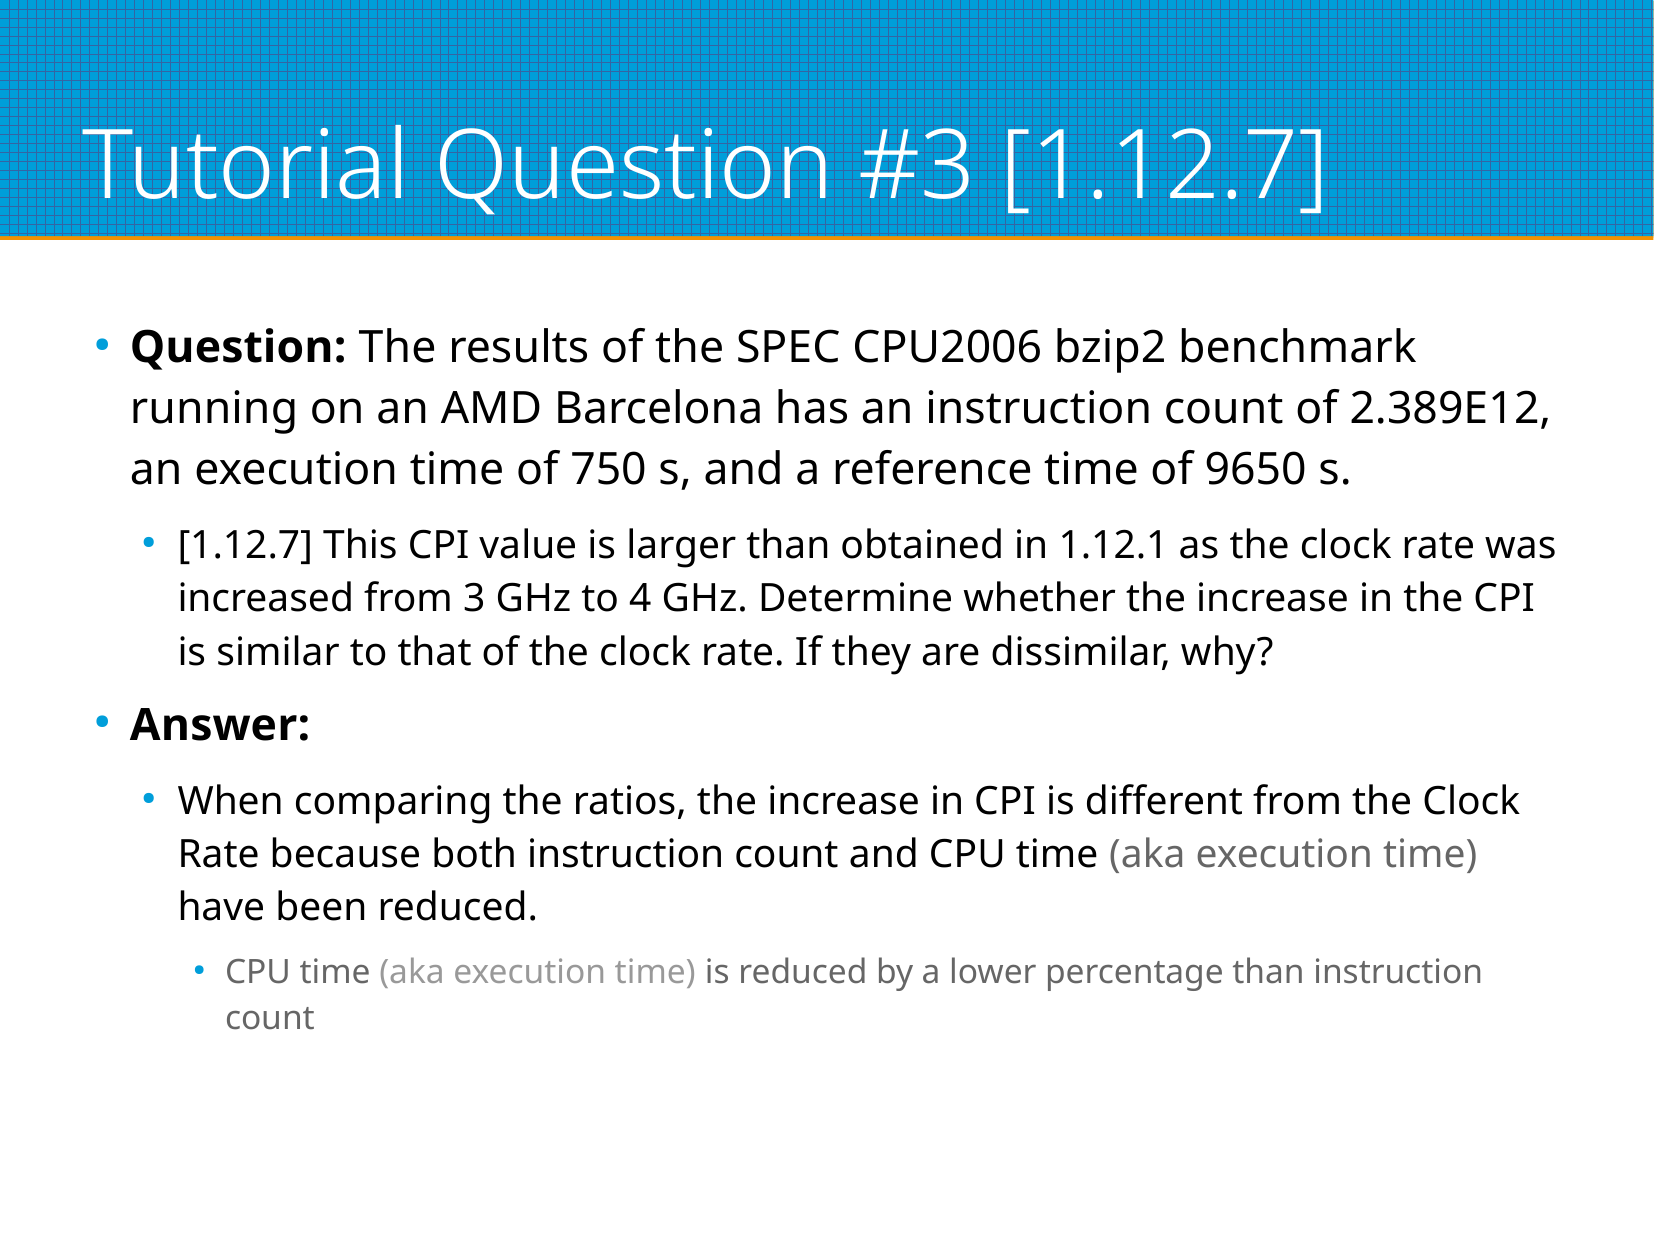

# Tutorial Question #3 [1.12.7]
Question: The results of the SPEC CPU2006 bzip2 benchmark running on an AMD Barcelona has an instruction count of 2.389E12, an execution time of 750 s, and a reference time of 9650 s.
[1.12.7] This CPI value is larger than obtained in 1.12.1 as the clock rate was increased from 3 GHz to 4 GHz. Determine whether the increase in the CPI is similar to that of the clock rate. If they are dissimilar, why?
Answer:
When comparing the ratios, the increase in CPI is different from the Clock Rate because both instruction count and CPU time (aka execution time) have been reduced.
CPU time (aka execution time) is reduced by a lower percentage than instruction count